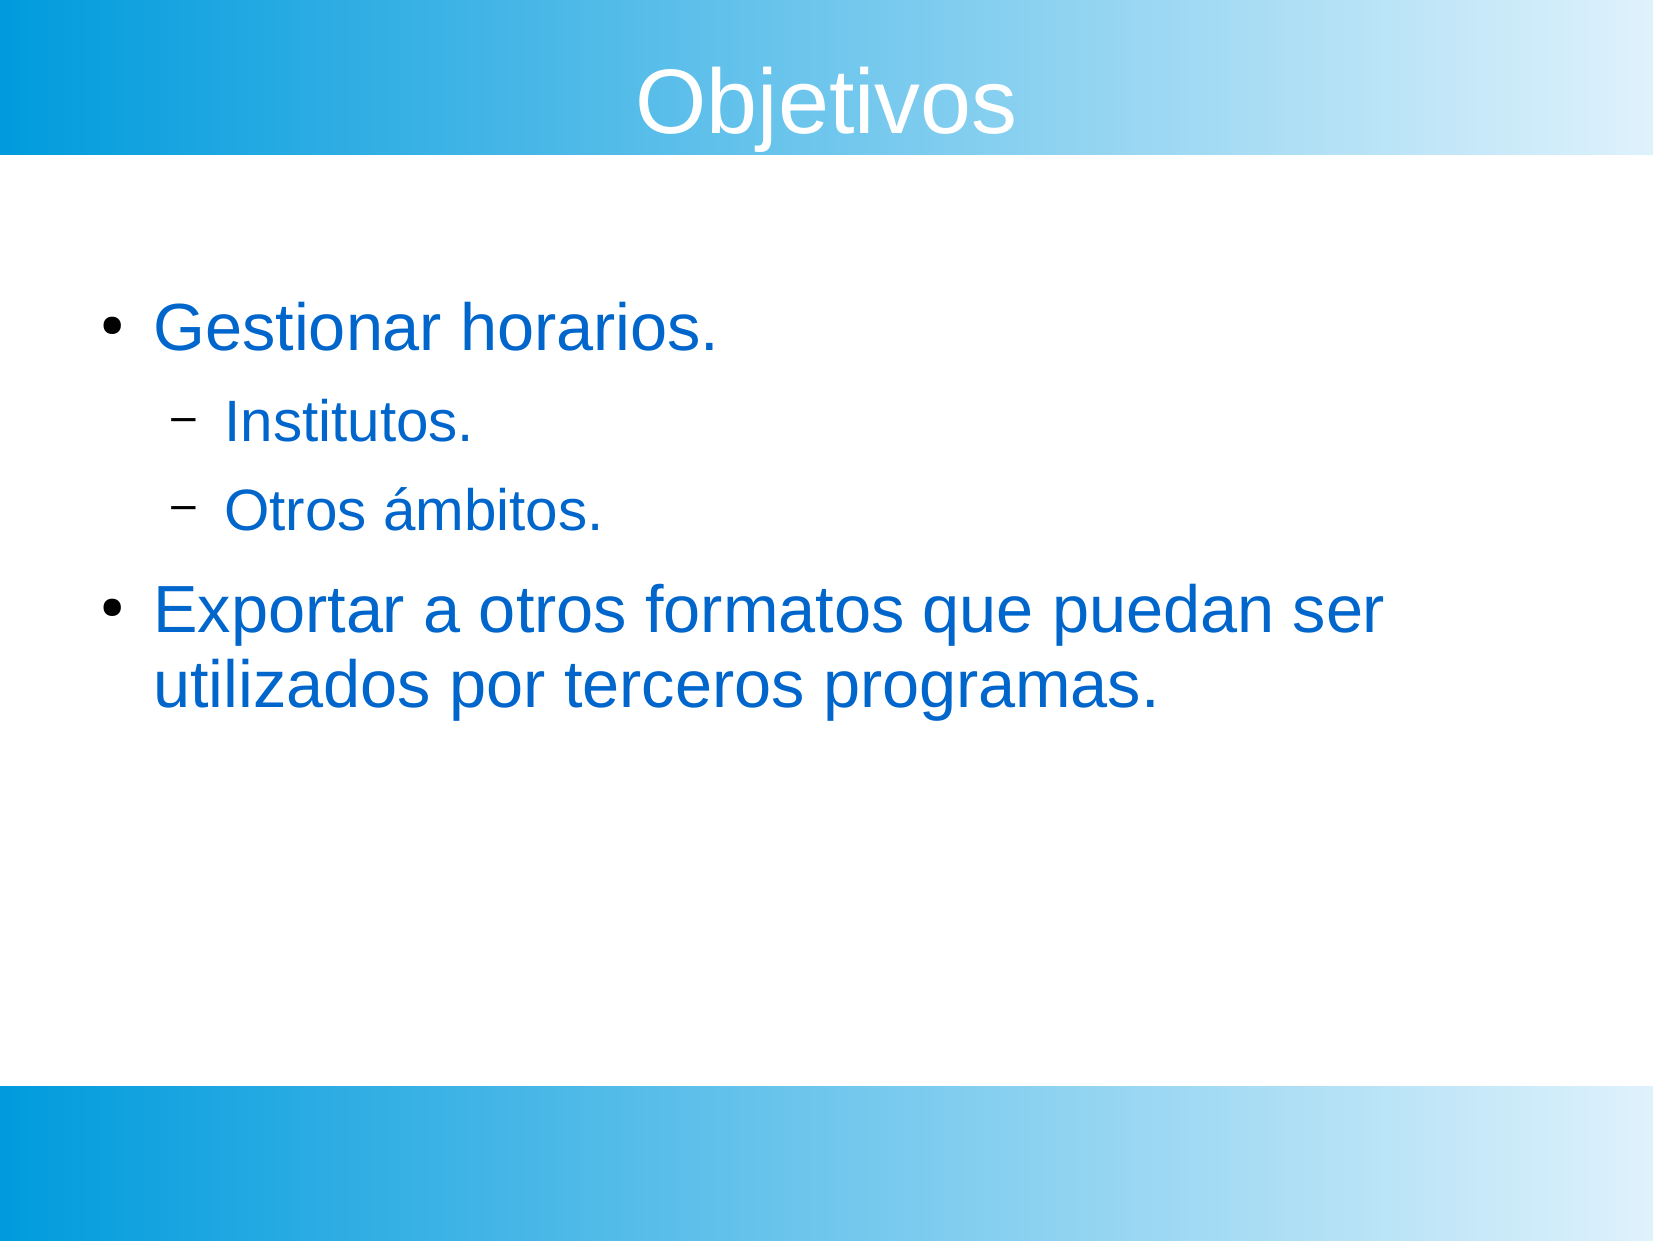

# Objetivos
Gestionar horarios.
Institutos.
Otros ámbitos.
Exportar a otros formatos que puedan ser utilizados por terceros programas.